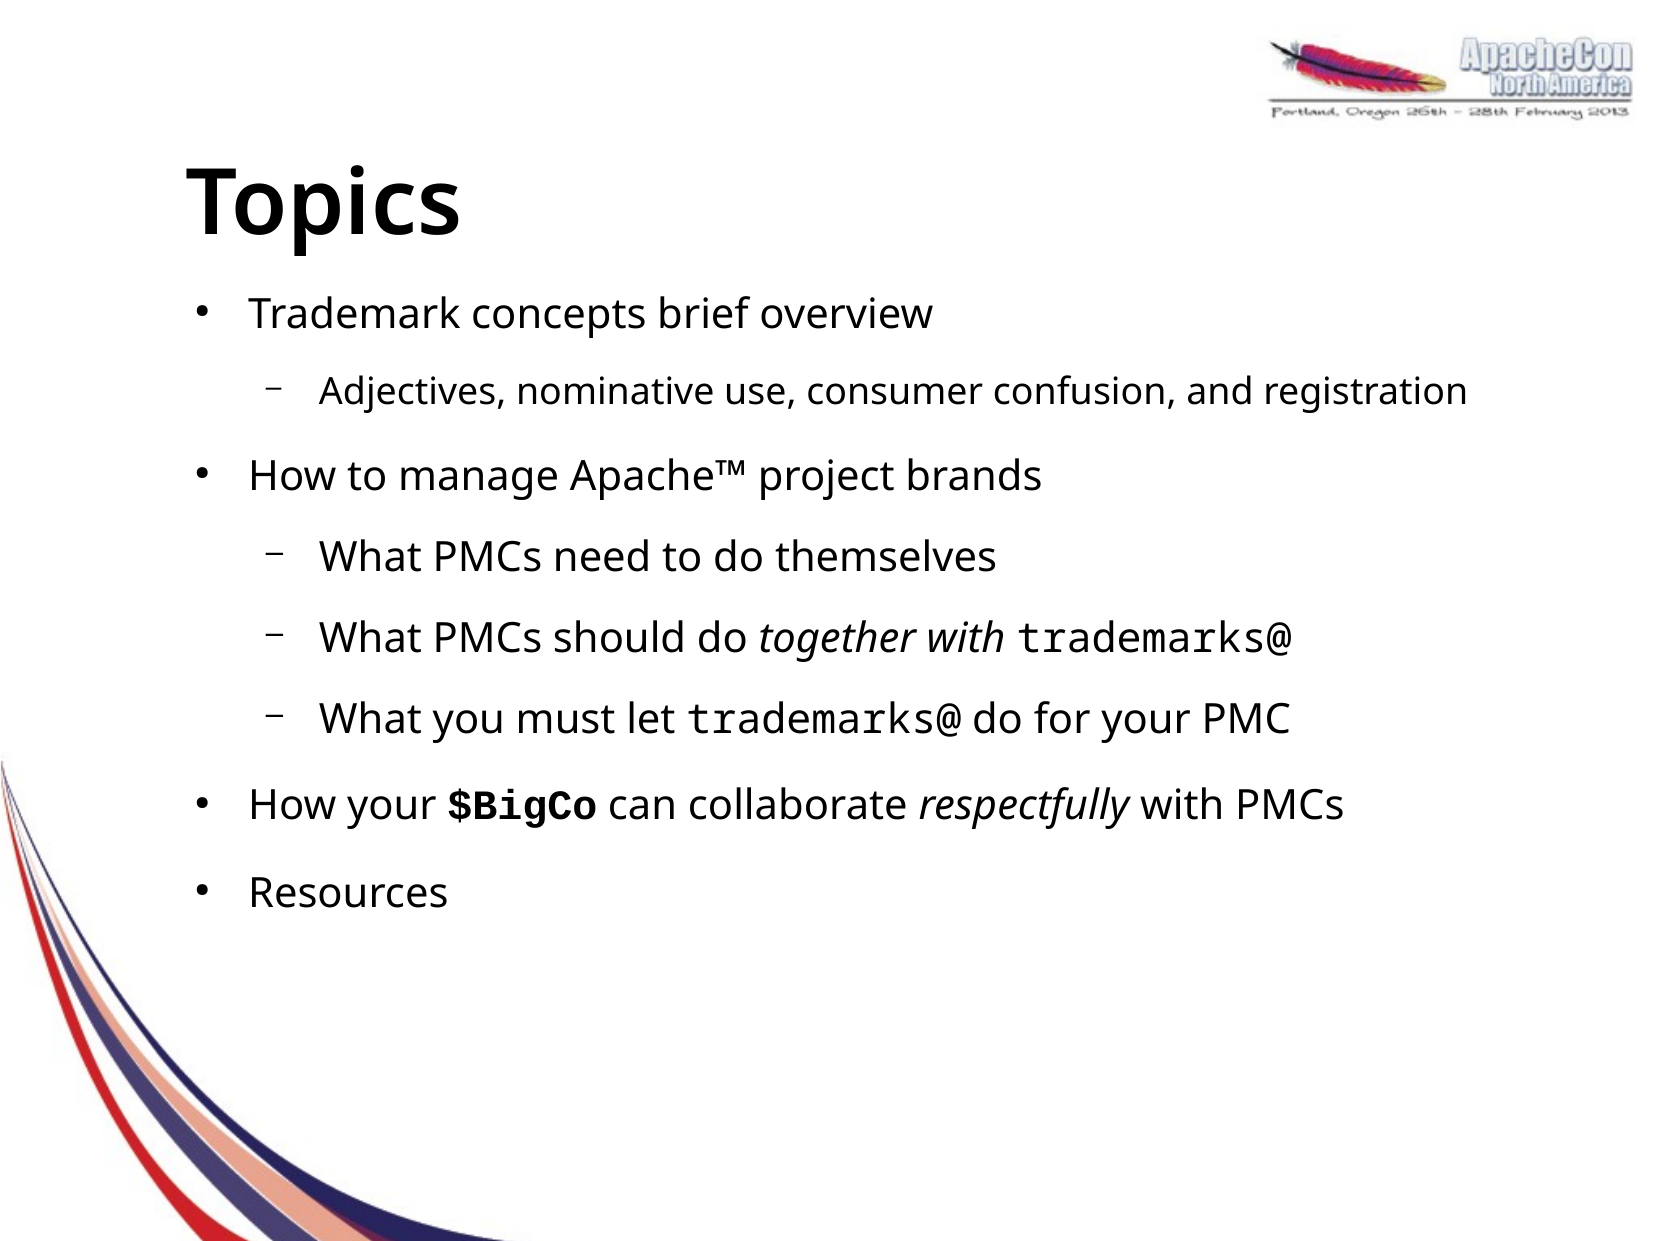

# Topics
Trademark concepts brief overview
Adjectives, nominative use, consumer confusion, and registration
How to manage Apache™ project brands
What PMCs need to do themselves
What PMCs should do together with trademarks@
What you must let trademarks@ do for your PMC
How your $BigCo can collaborate respectfully with PMCs
Resources